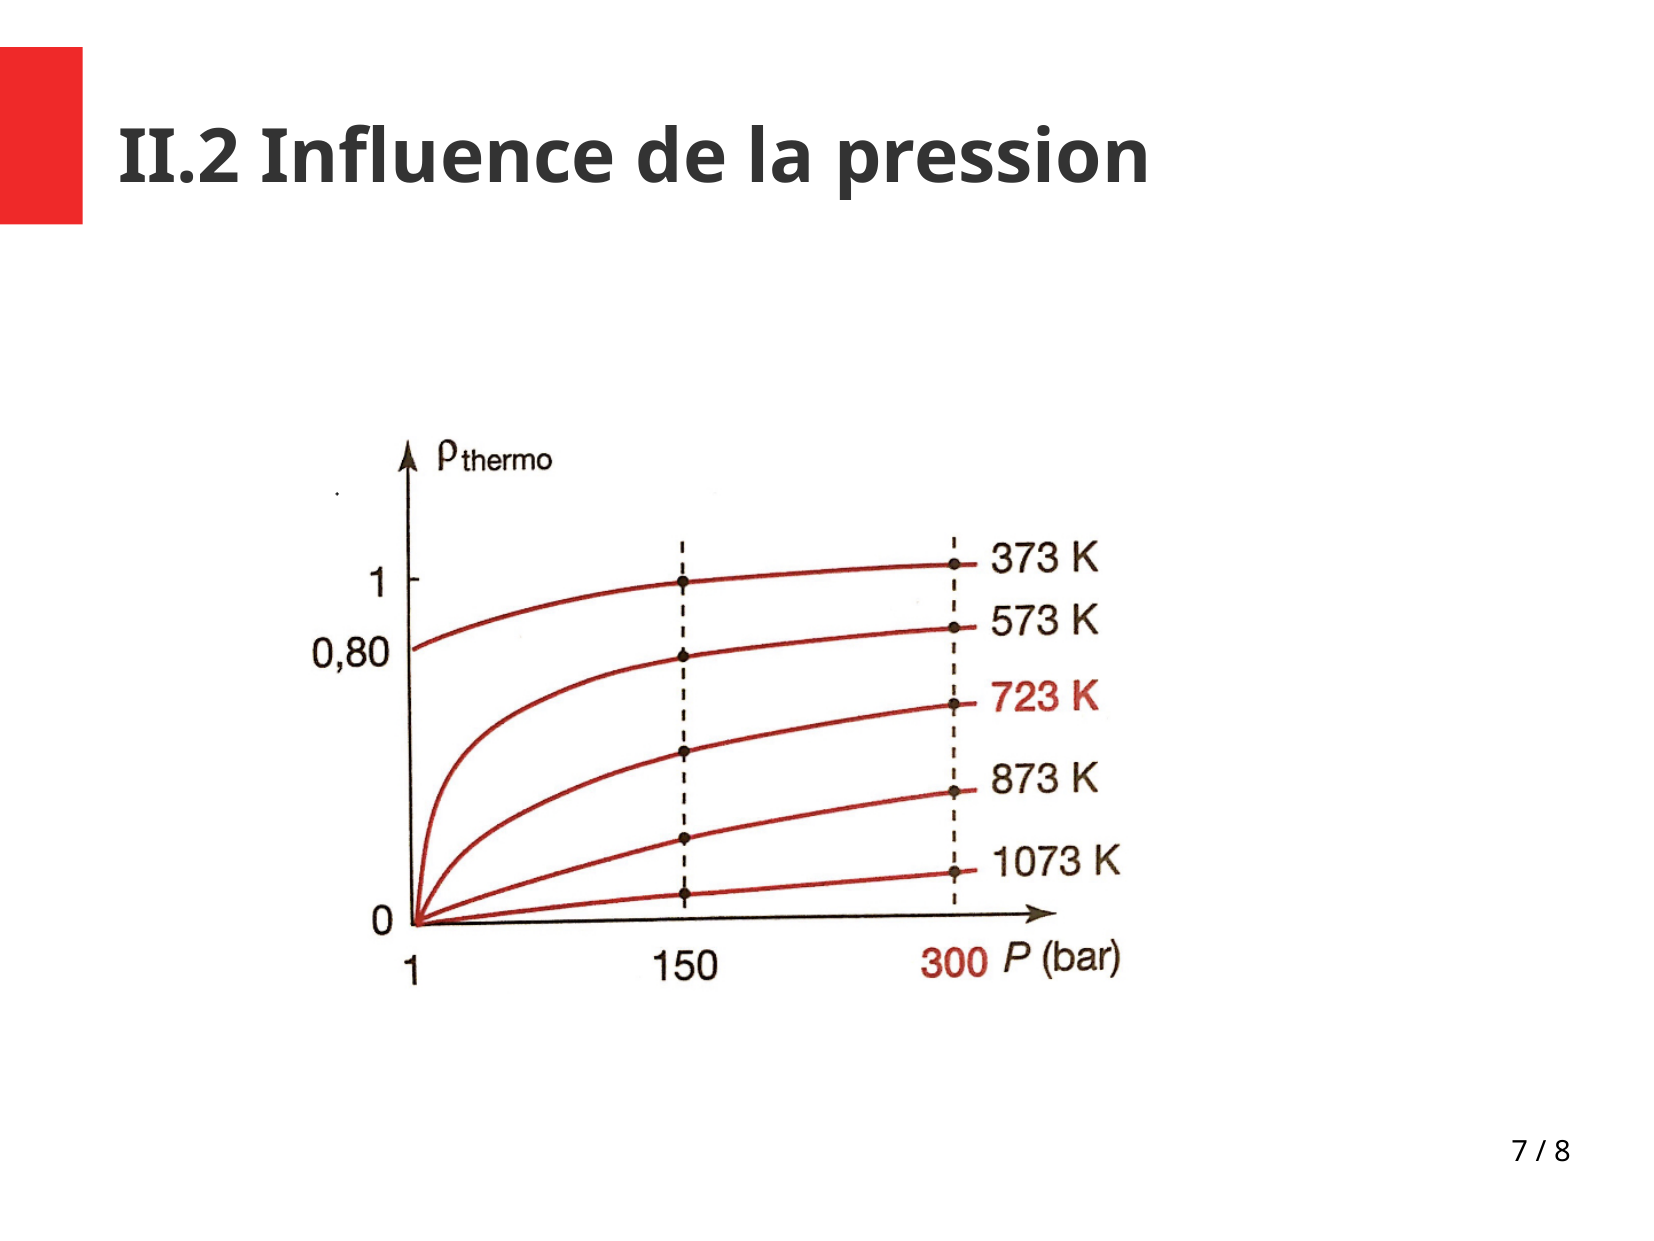

# II.2 Influence de la pression
7